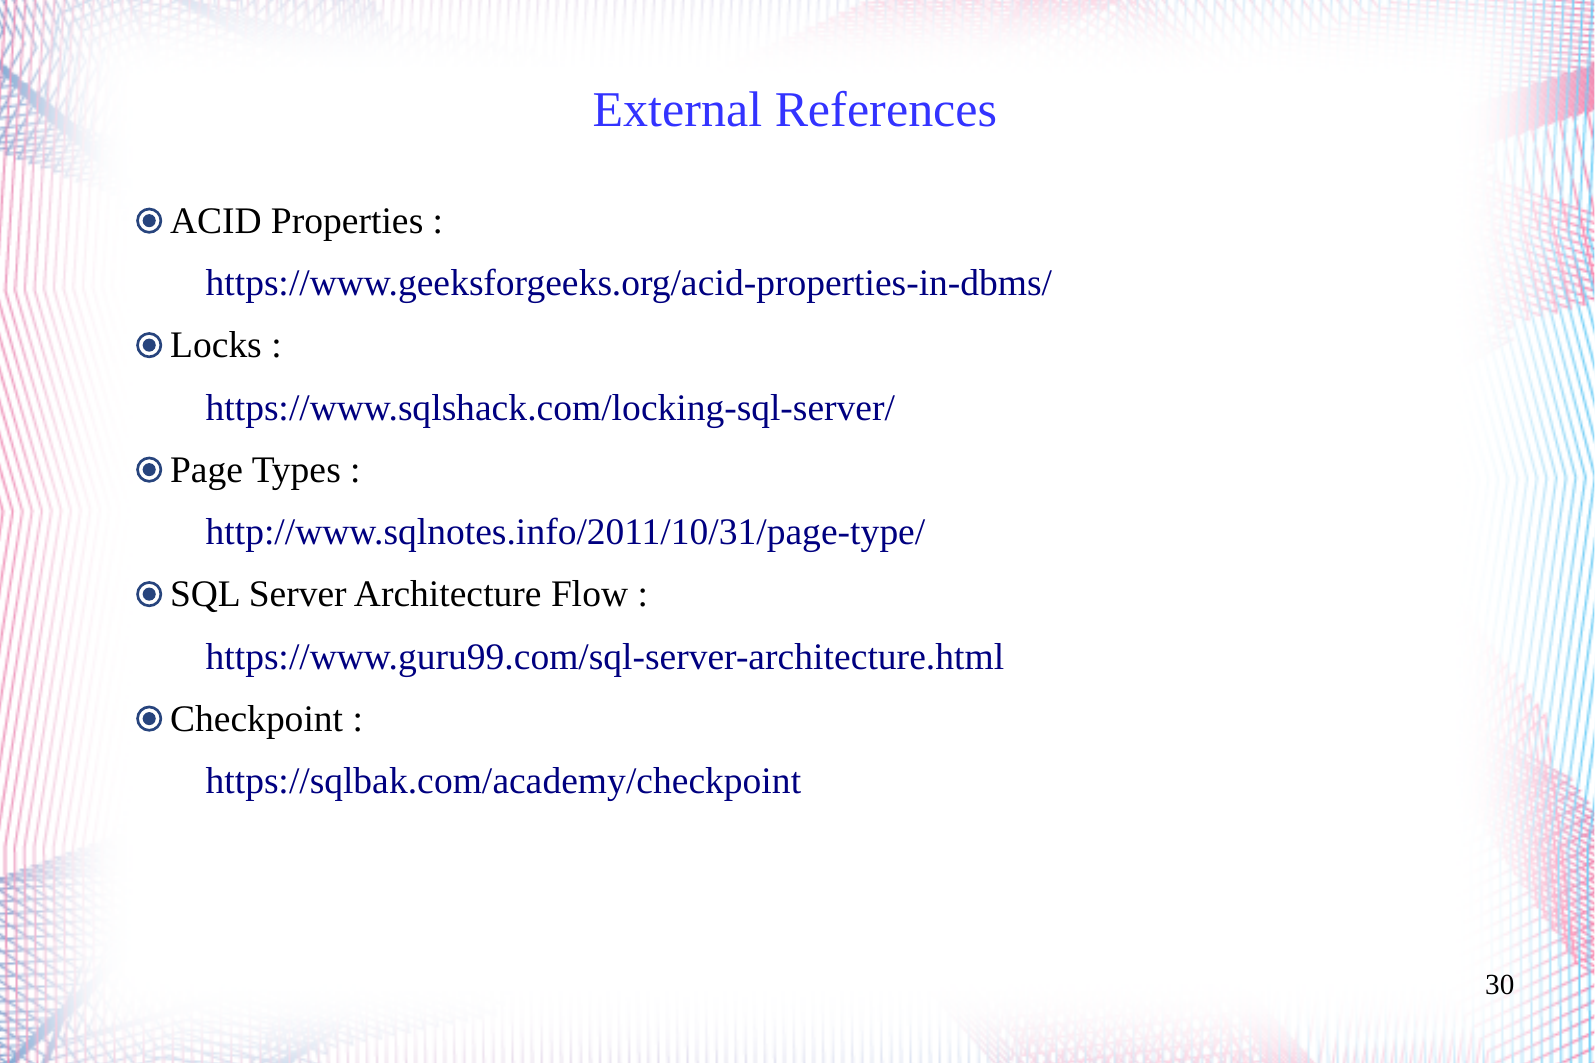

External References
ACID Properties :
https://www.geeksforgeeks.org/acid-properties-in-dbms/
Locks :
https://www.sqlshack.com/locking-sql-server/
Page Types :
http://www.sqlnotes.info/2011/10/31/page-type/
SQL Server Architecture Flow :
https://www.guru99.com/sql-server-architecture.html
Checkpoint :
https://sqlbak.com/academy/checkpoint
30